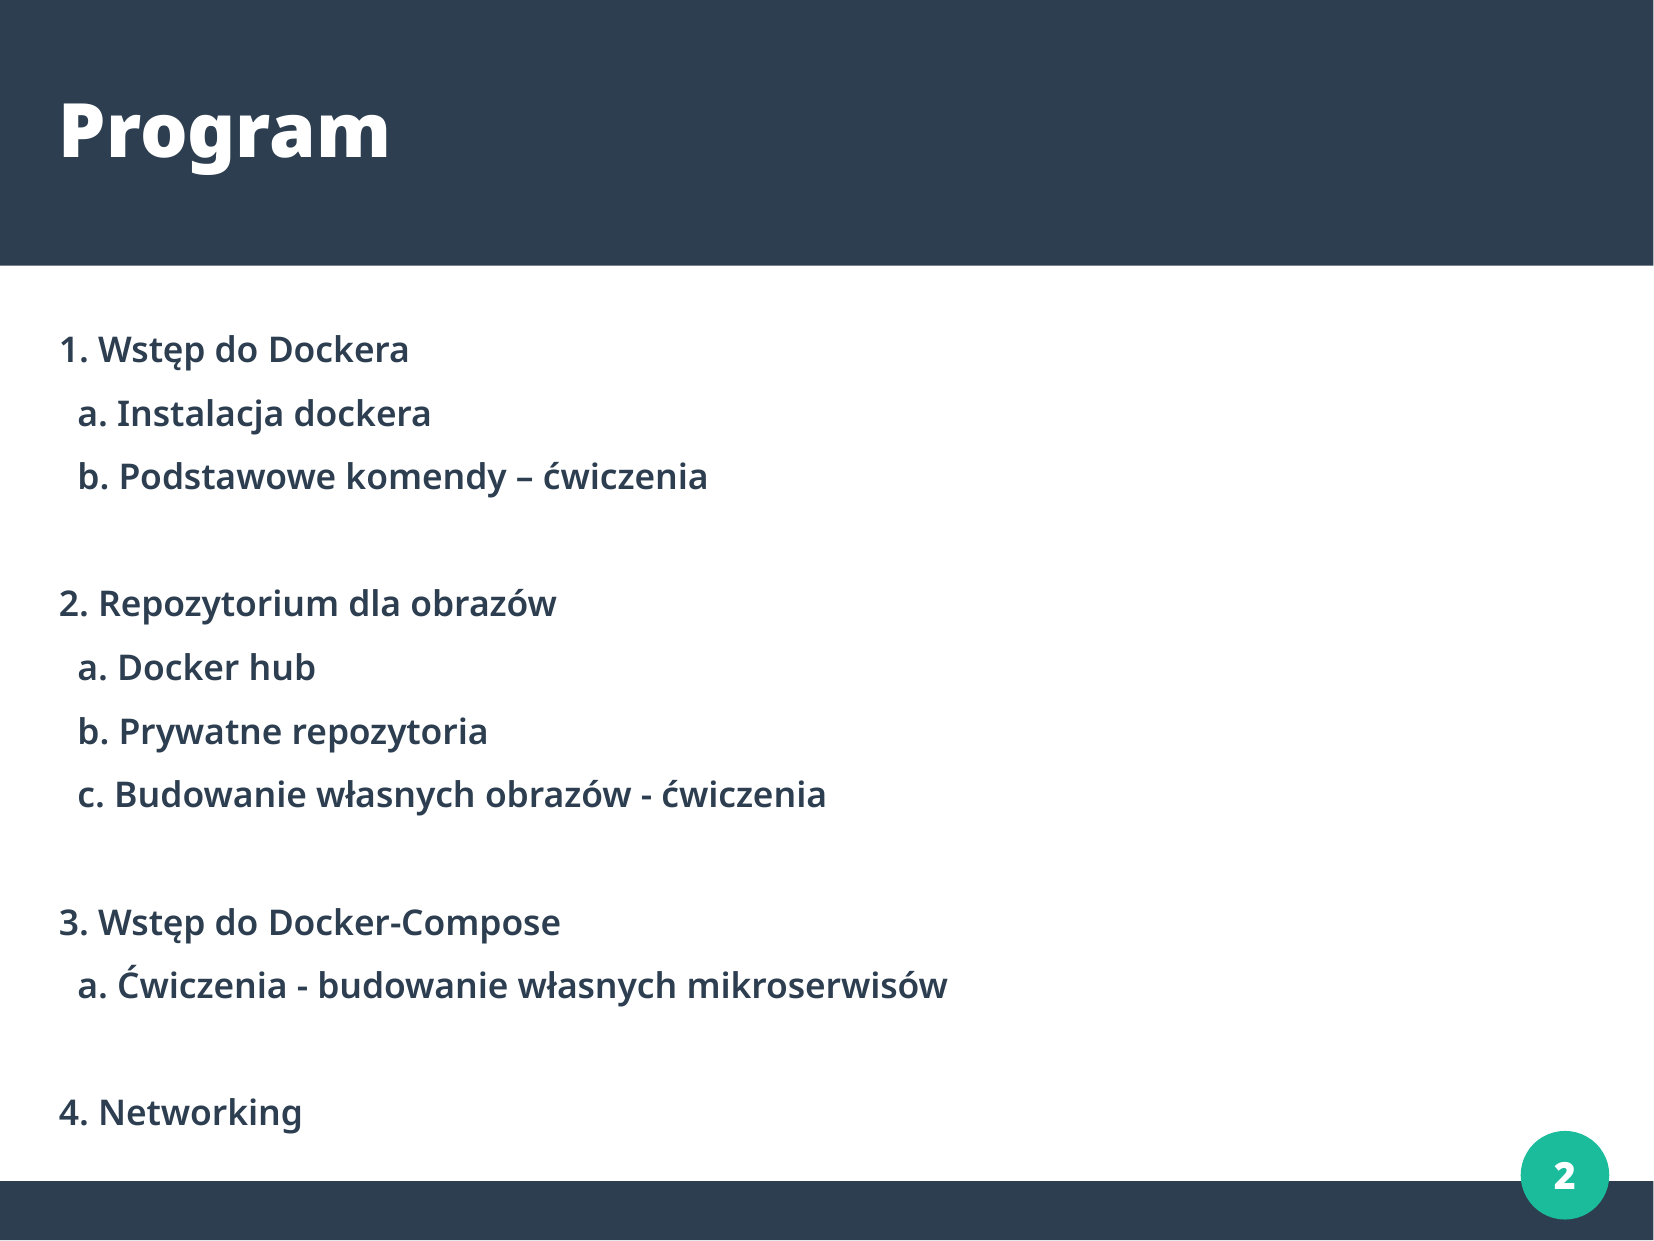

# Program
1. Wstęp do Dockera
 a. Instalacja dockera
 b. Podstawowe komendy – ćwiczenia
2. Repozytorium dla obrazów
 a. Docker hub
 b. Prywatne repozytoria
 c. Budowanie własnych obrazów - ćwiczenia
3. Wstęp do Docker-Compose
 a. Ćwiczenia - budowanie własnych mikroserwisów
4. Networking​
2